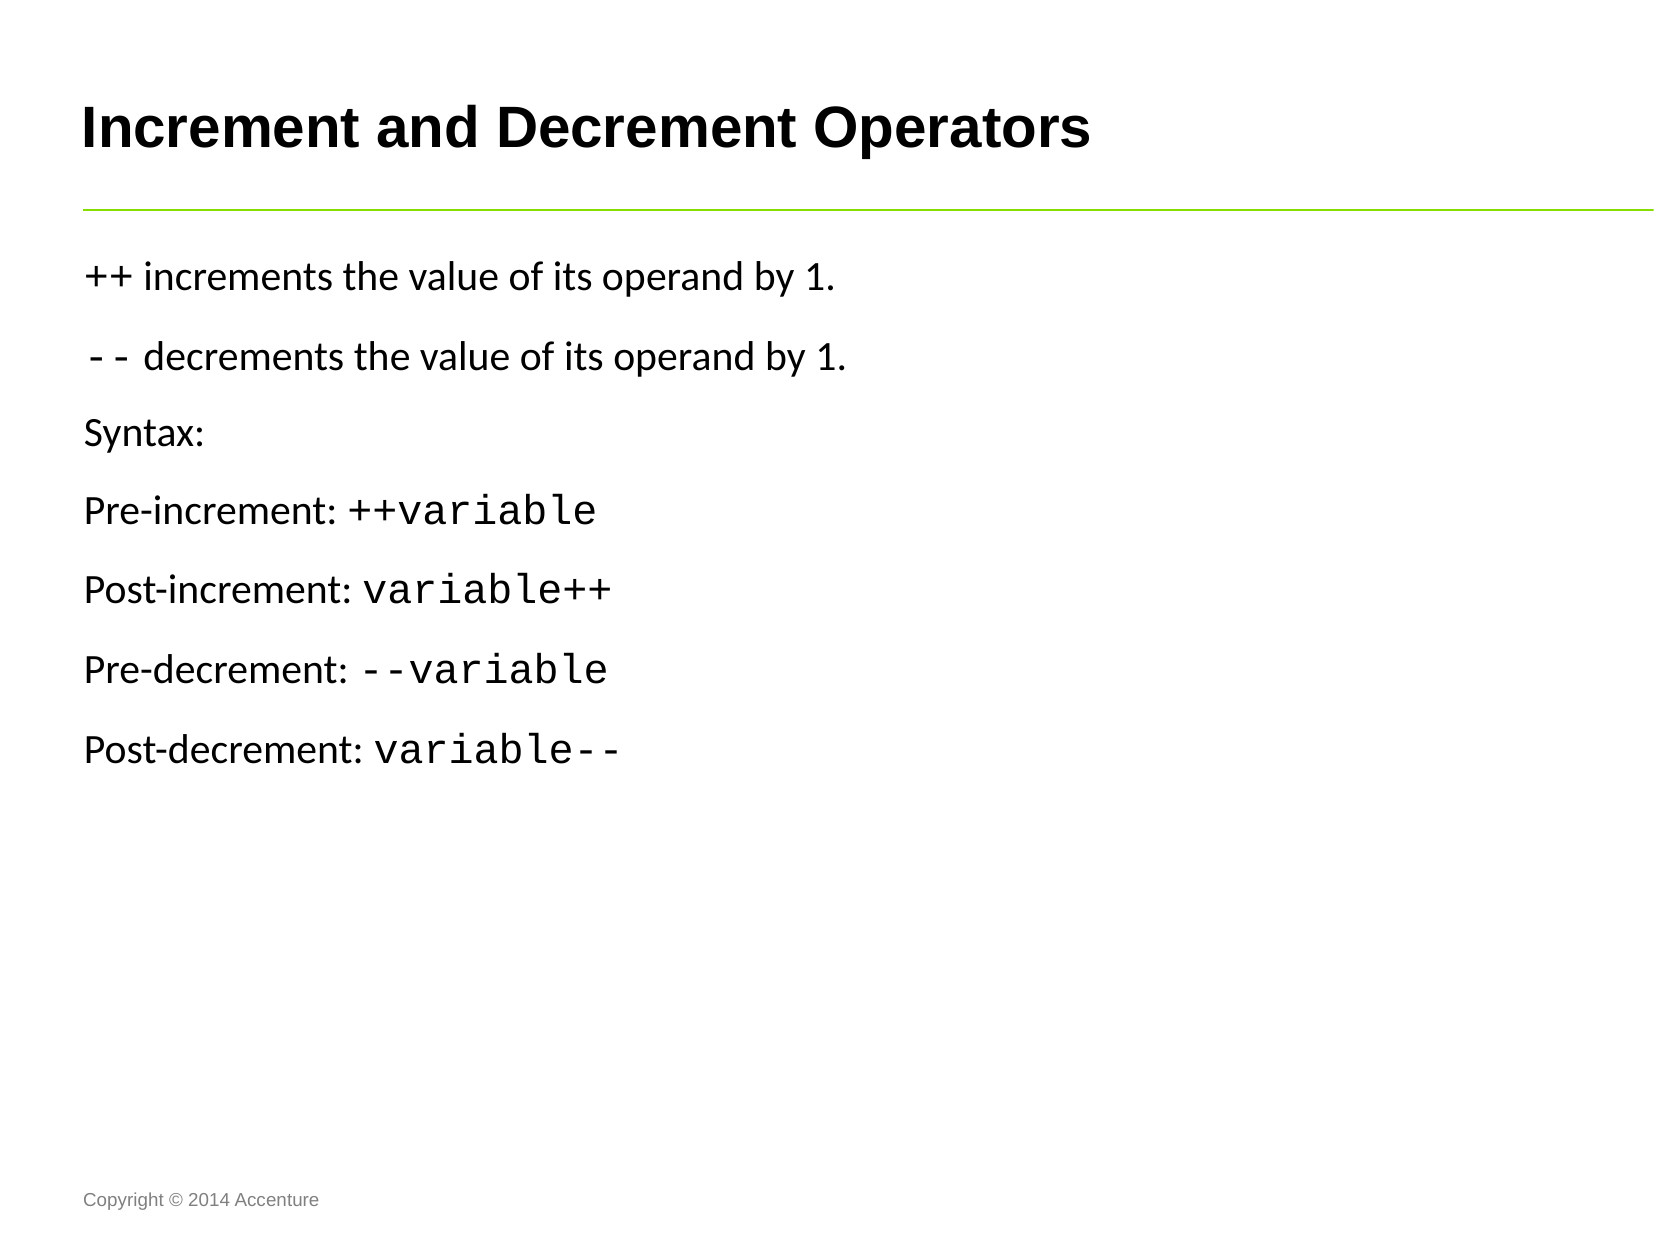

# Increment and Decrement Operators
++ increments the value of its operand by 1.
-- decrements the value of its operand by 1.
Syntax:
Pre-increment: ++variable
Post-increment: variable++
Pre-decrement: --variable
Post-decrement: variable--